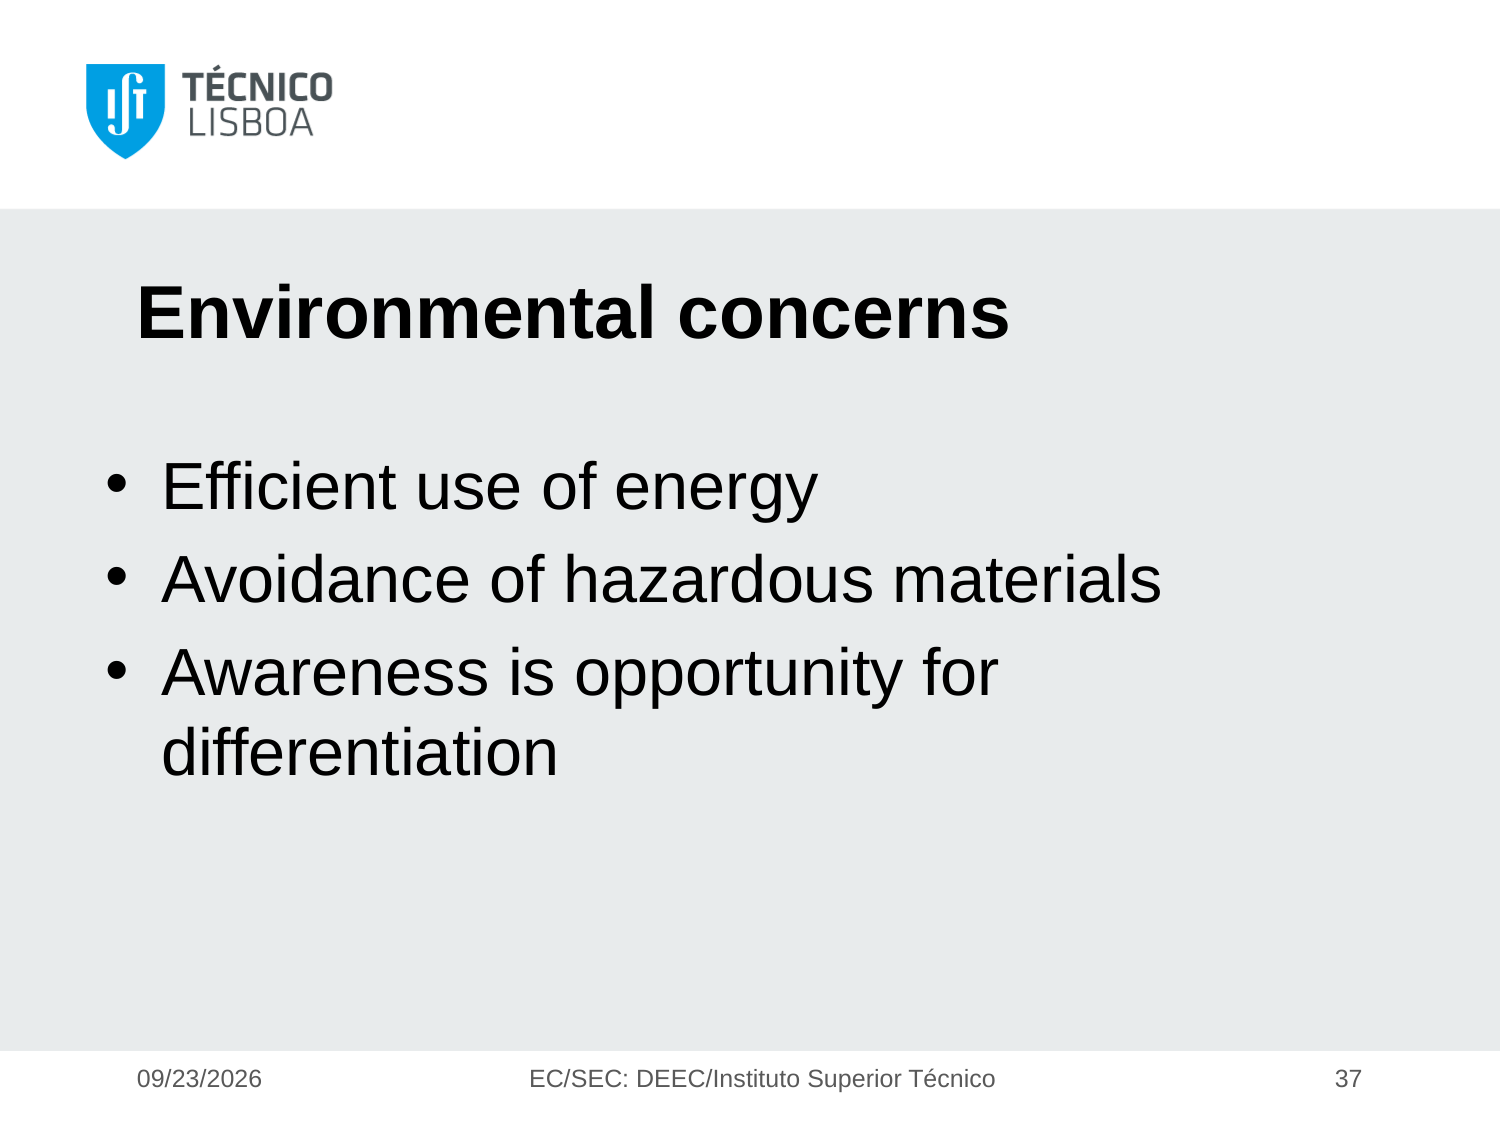

# Environmental concerns
Efficient use of energy
Avoidance of hazardous materials
Awareness is opportunity for differentiation
EC/SEC: DEEC/Instituto Superior Técnico